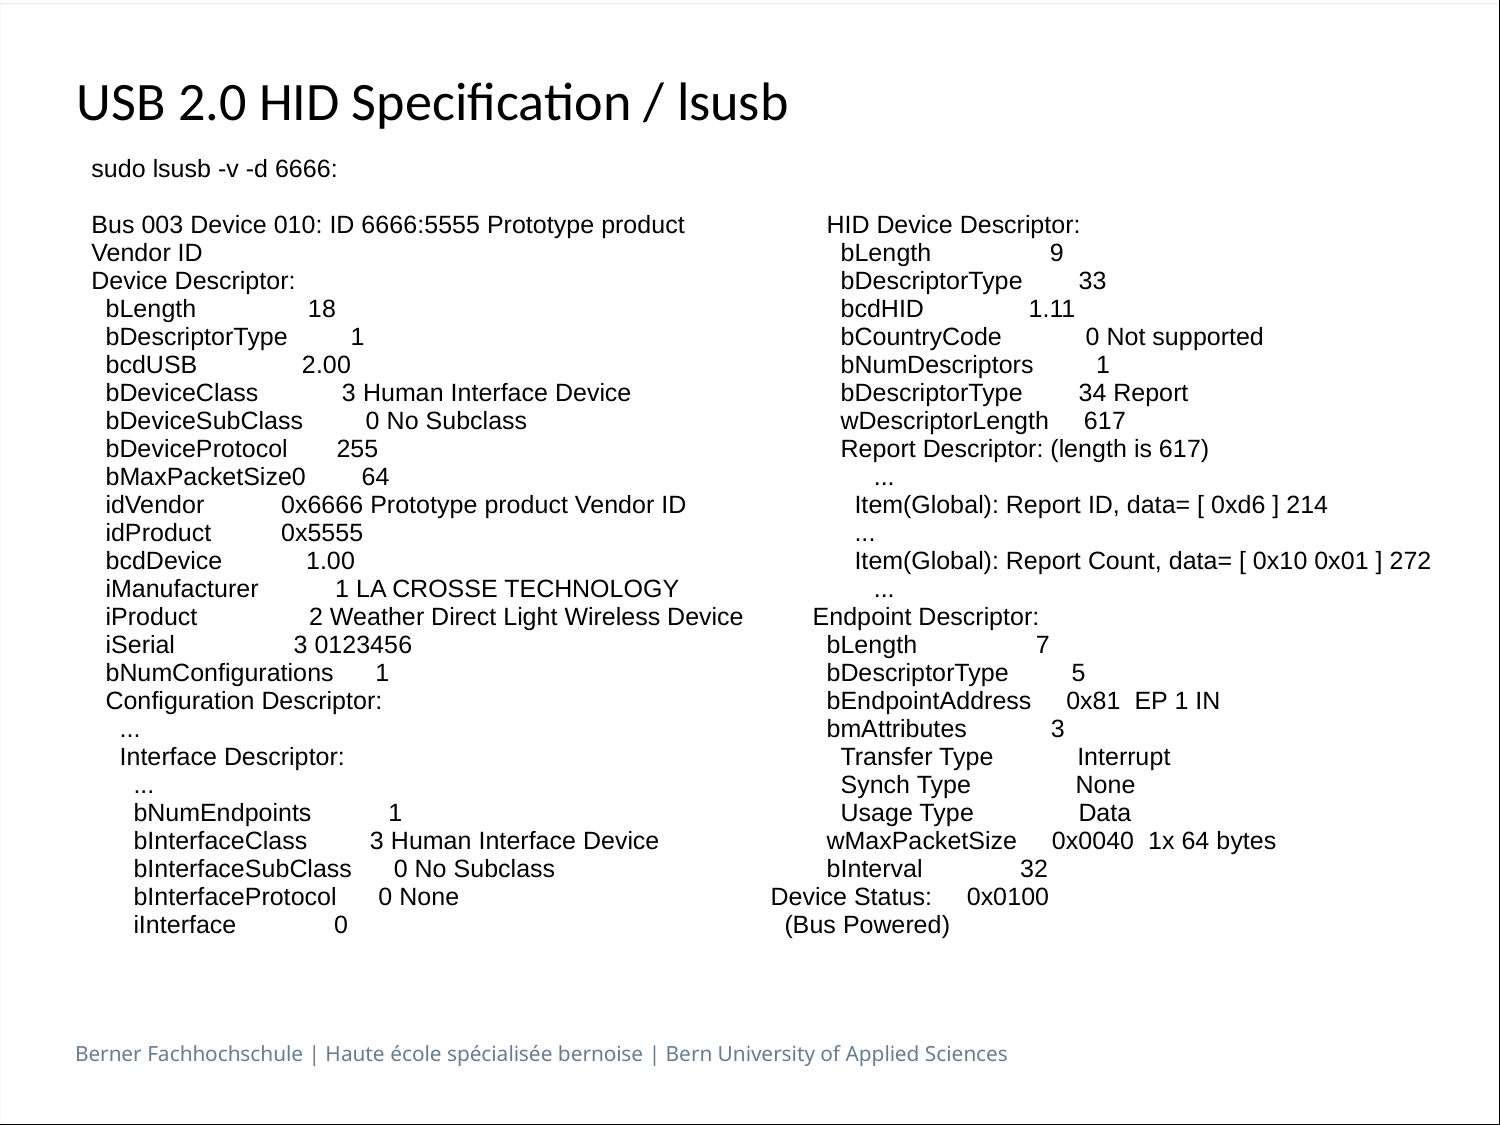

# USB 2.0 HID Specification / lsusb
sudo lsusb -v -d 6666:
Bus 003 Device 010: ID 6666:5555 Prototype product Vendor ID
Device Descriptor:
 bLength 18
 bDescriptorType 1
 bcdUSB 2.00
 bDeviceClass 3 Human Interface Device
 bDeviceSubClass 0 No Subclass
 bDeviceProtocol 255
 bMaxPacketSize0 64
 idVendor 0x6666 Prototype product Vendor ID
 idProduct 0x5555
 bcdDevice 1.00
 iManufacturer 1 LA CROSSE TECHNOLOGY
 iProduct 2 Weather Direct Light Wireless Device
 iSerial 3 0123456
 bNumConfigurations 1
 Configuration Descriptor:
 ...
 Interface Descriptor:
 ...
 bNumEndpoints 1
 bInterfaceClass 3 Human Interface Device
 bInterfaceSubClass 0 No Subclass
 bInterfaceProtocol 0 None
 iInterface 0
 HID Device Descriptor:
 bLength 9
 bDescriptorType 33
 bcdHID 1.11
 bCountryCode 0 Not supported
 bNumDescriptors 1
 bDescriptorType 34 Report
 wDescriptorLength 617
 Report Descriptor: (length is 617)
	 ...
 Item(Global): Report ID, data= [ 0xd6 ] 214
 ...
 Item(Global): Report Count, data= [ 0x10 0x01 ] 272
	 ...
 Endpoint Descriptor:
 bLength 7
 bDescriptorType 5
 bEndpointAddress 0x81 EP 1 IN
 bmAttributes 3
 Transfer Type Interrupt
 Synch Type None
 Usage Type Data
 wMaxPacketSize 0x0040 1x 64 bytes
 bInterval 32
Device Status: 0x0100
 (Bus Powered)